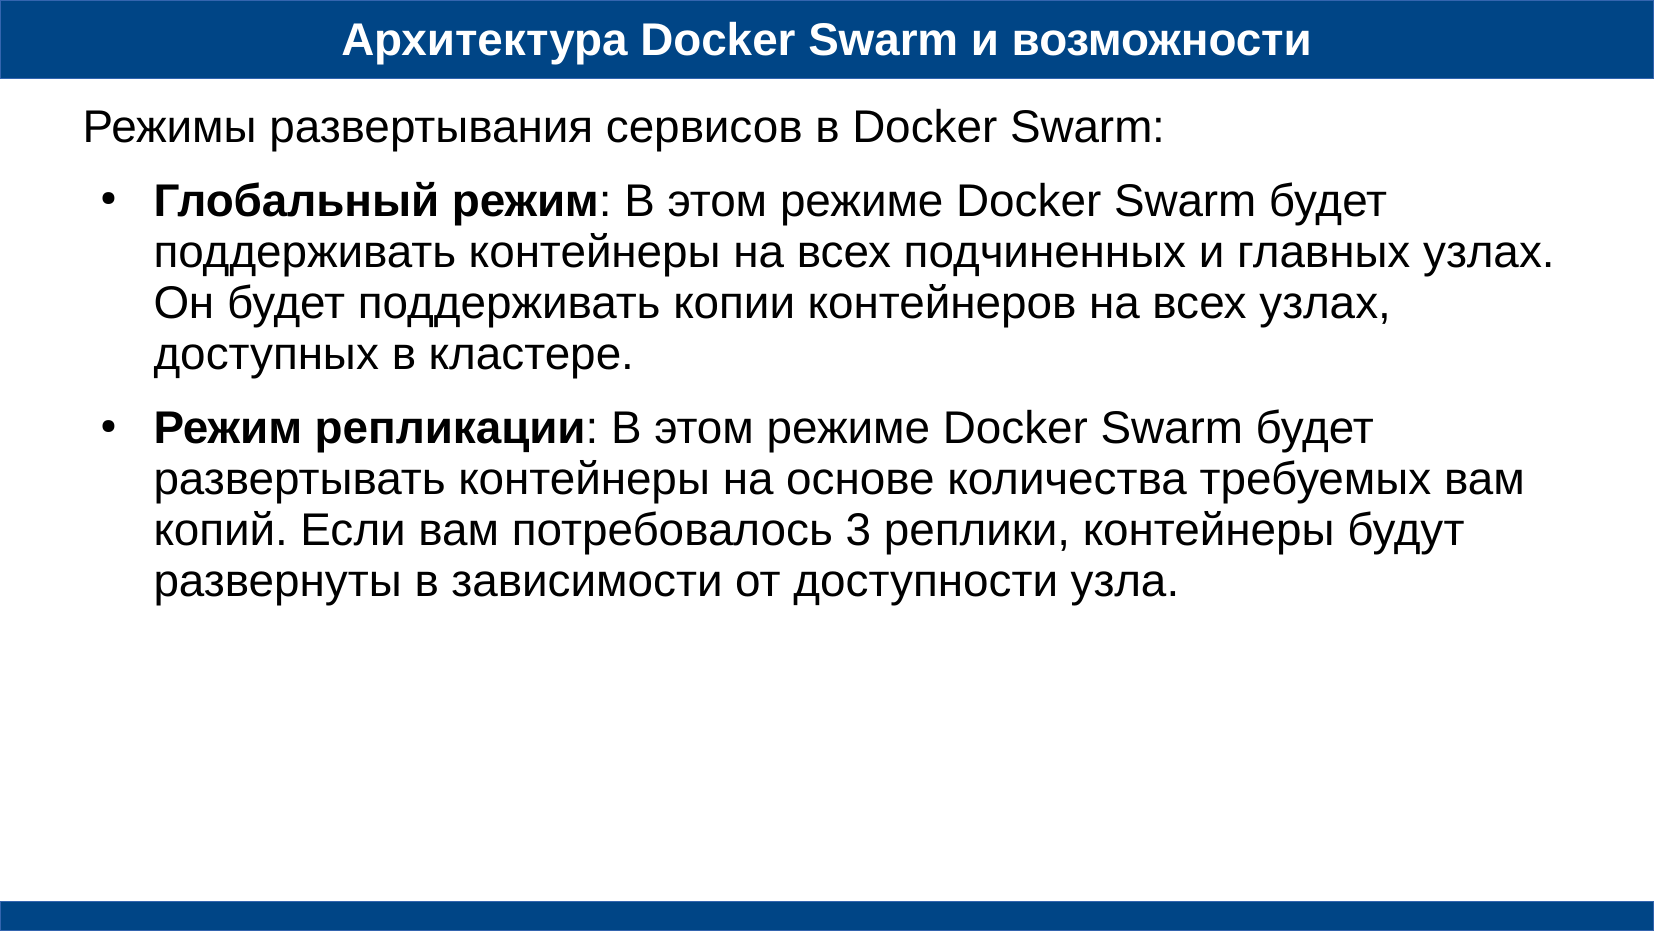

# Архитектура Docker Swarm и возможности
Режимы развертывания сервисов в Docker Swarm:
Глобальный режим: В этом режиме Docker Swarm будет поддерживать контейнеры на всех подчиненных и главных узлах. Он будет поддерживать копии контейнеров на всех узлах, доступных в кластере.
Режим репликации: В этом режиме Docker Swarm будет развертывать контейнеры на основе количества требуемых вам копий. Если вам потребовалось 3 реплики, контейнеры будут развернуты в зависимости от доступности узла.